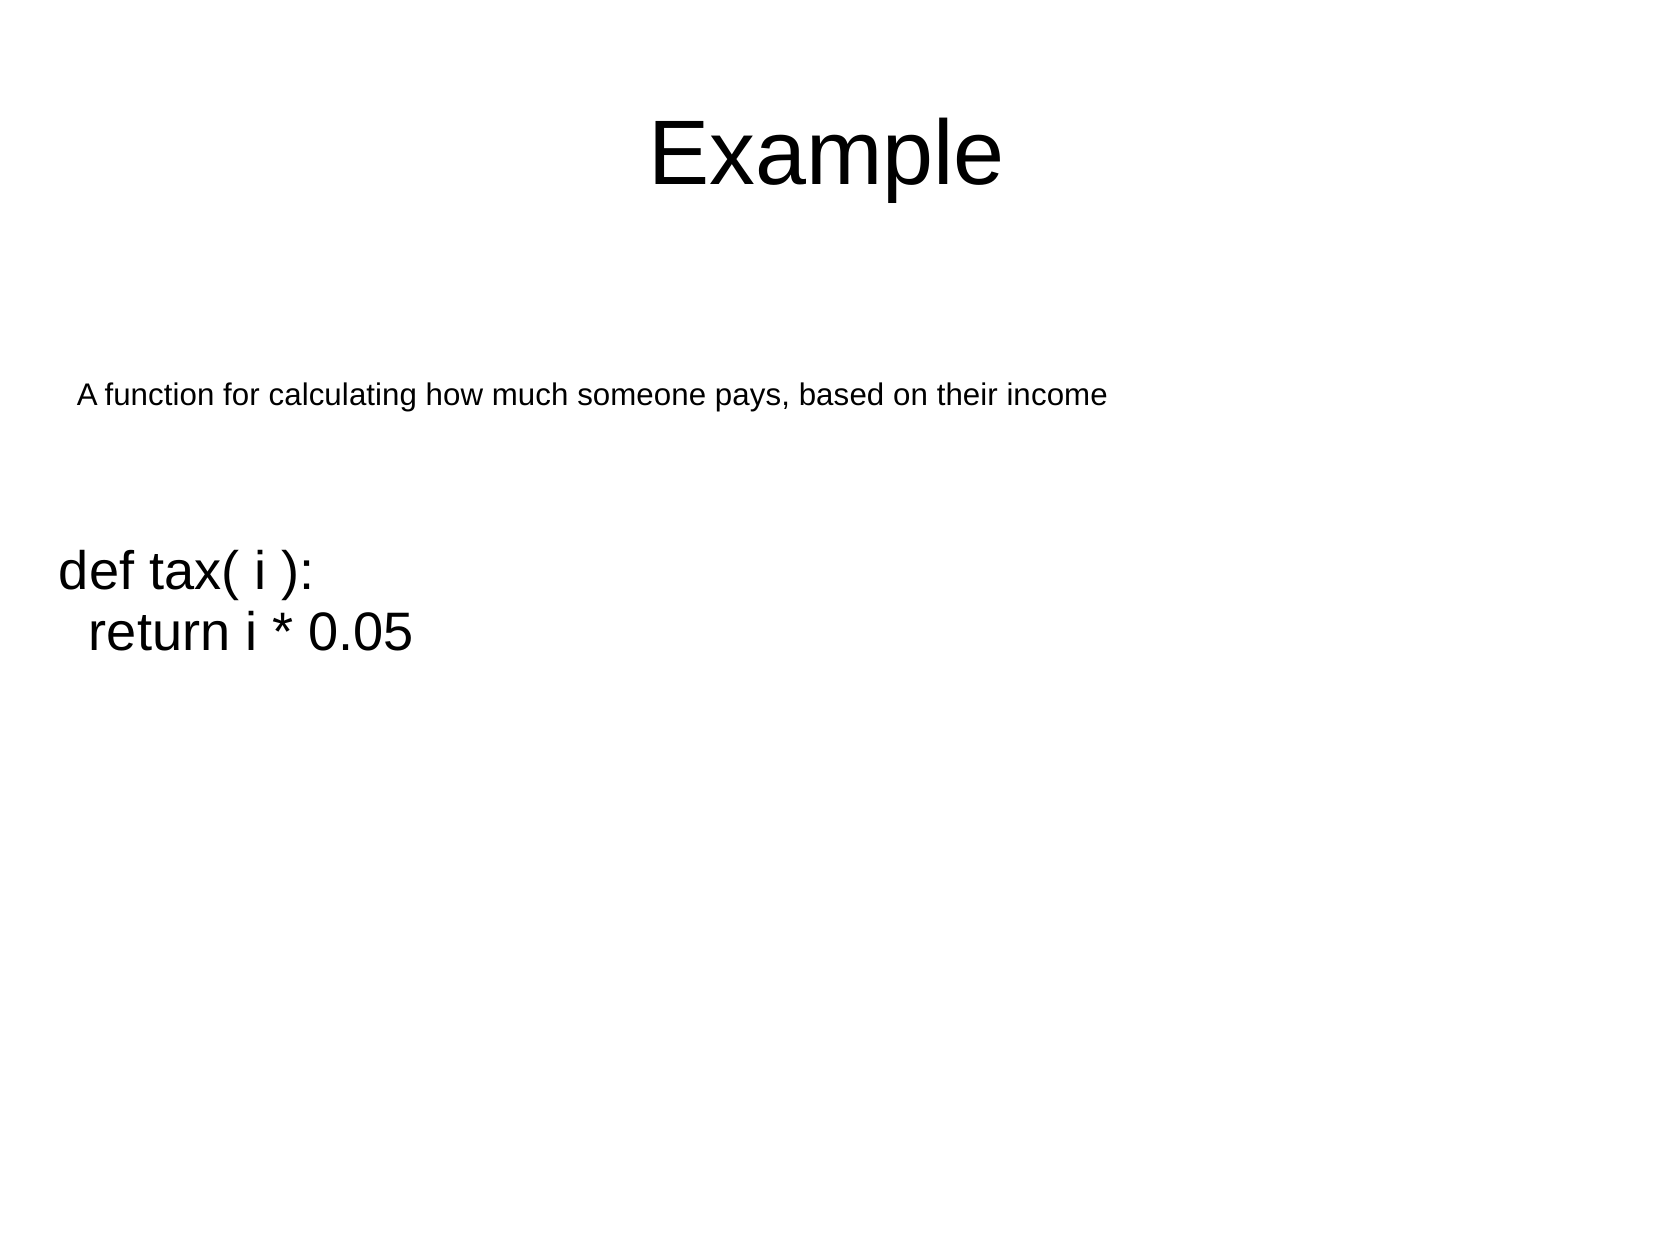

# Example
A function for calculating how much someone pays, based on their income
def tax( i ):
 return i * 0.05